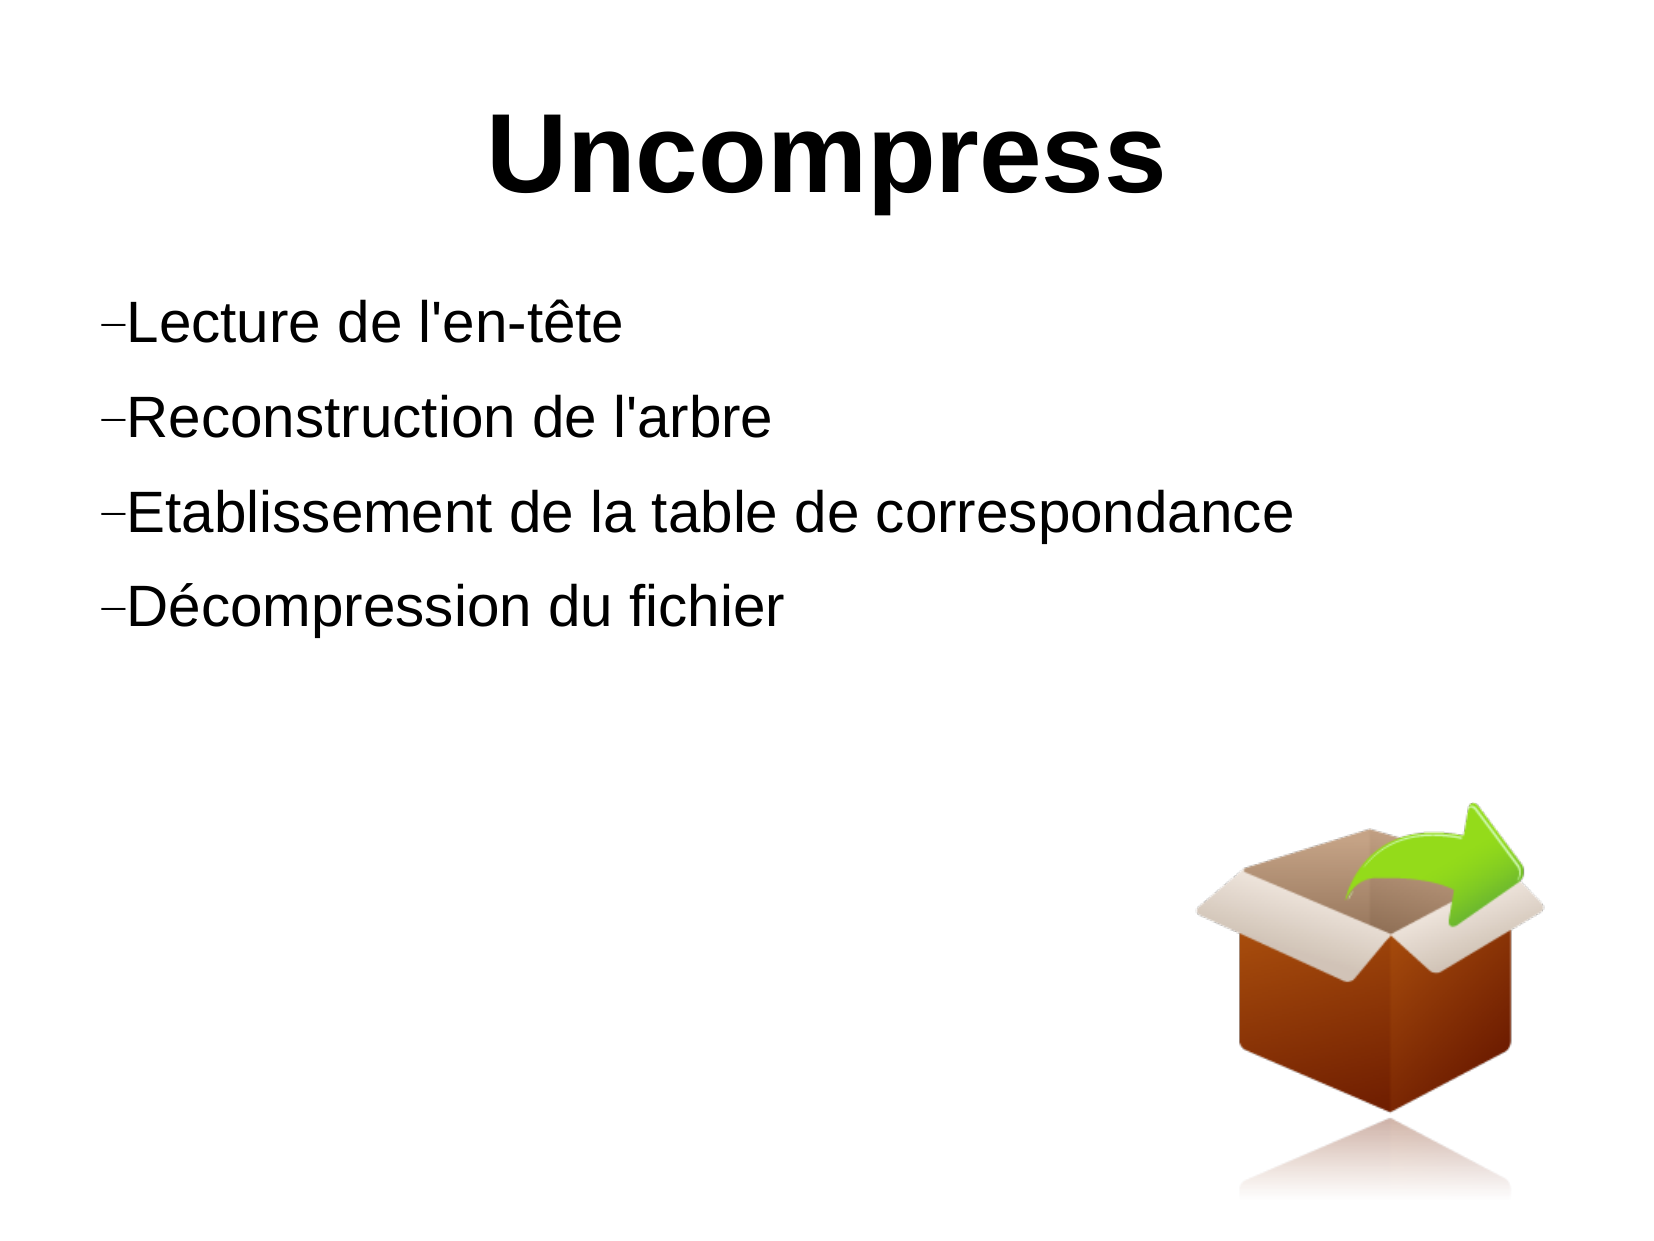

# Uncompress
Lecture de l'en-tête
Reconstruction de l'arbre
Etablissement de la table de correspondance
Décompression du fichier